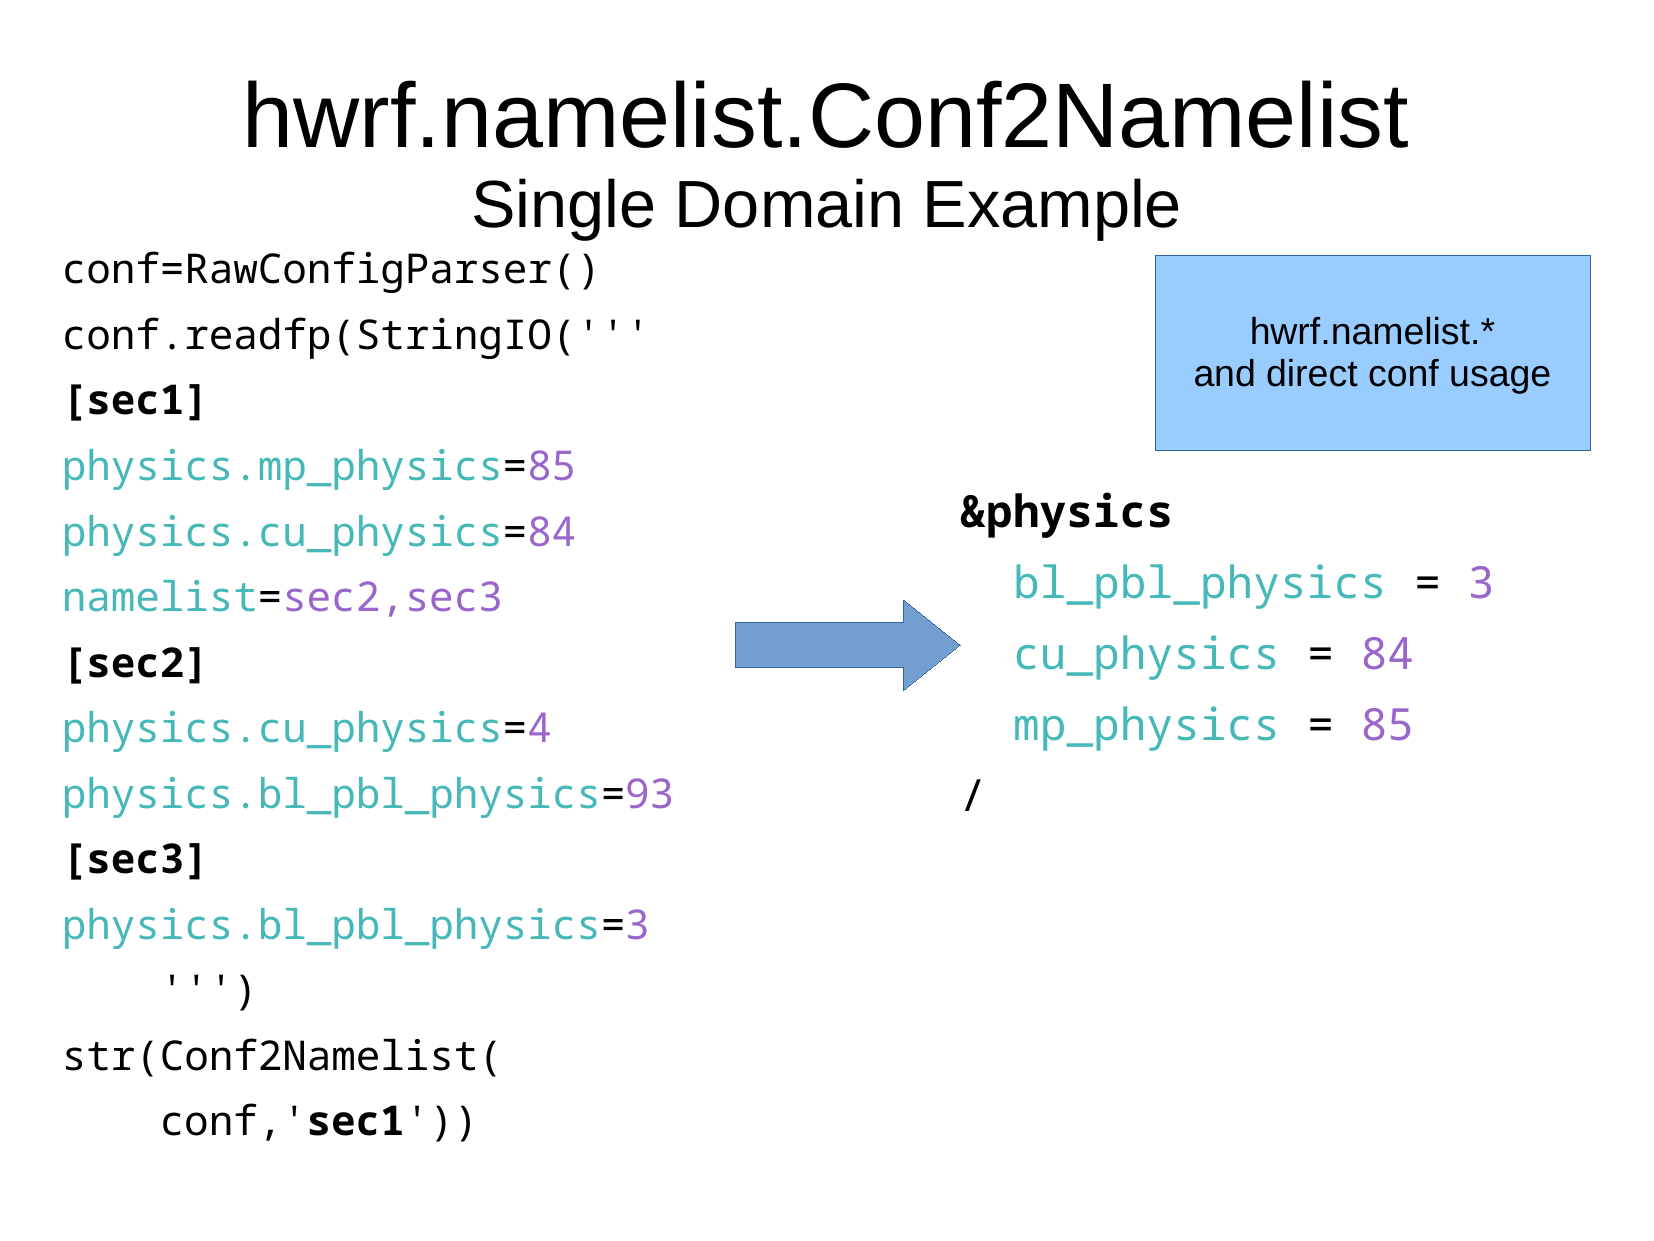

# hwrf.namelist.Conf2Namelist Single Domain Example
conf=RawConfigParser()
conf.readfp(StringIO('''
[sec1]
physics.mp_physics=85
physics.cu_physics=84
namelist=sec2,sec3
[sec2]
physics.cu_physics=4
physics.bl_pbl_physics=93
[sec3]
physics.bl_pbl_physics=3
 ''')
str(Conf2Namelist(
 conf,'sec1'))
hwrf.namelist.*
and direct conf usage
&physics
 bl_pbl_physics = 3
 cu_physics = 84
 mp_physics = 85
/